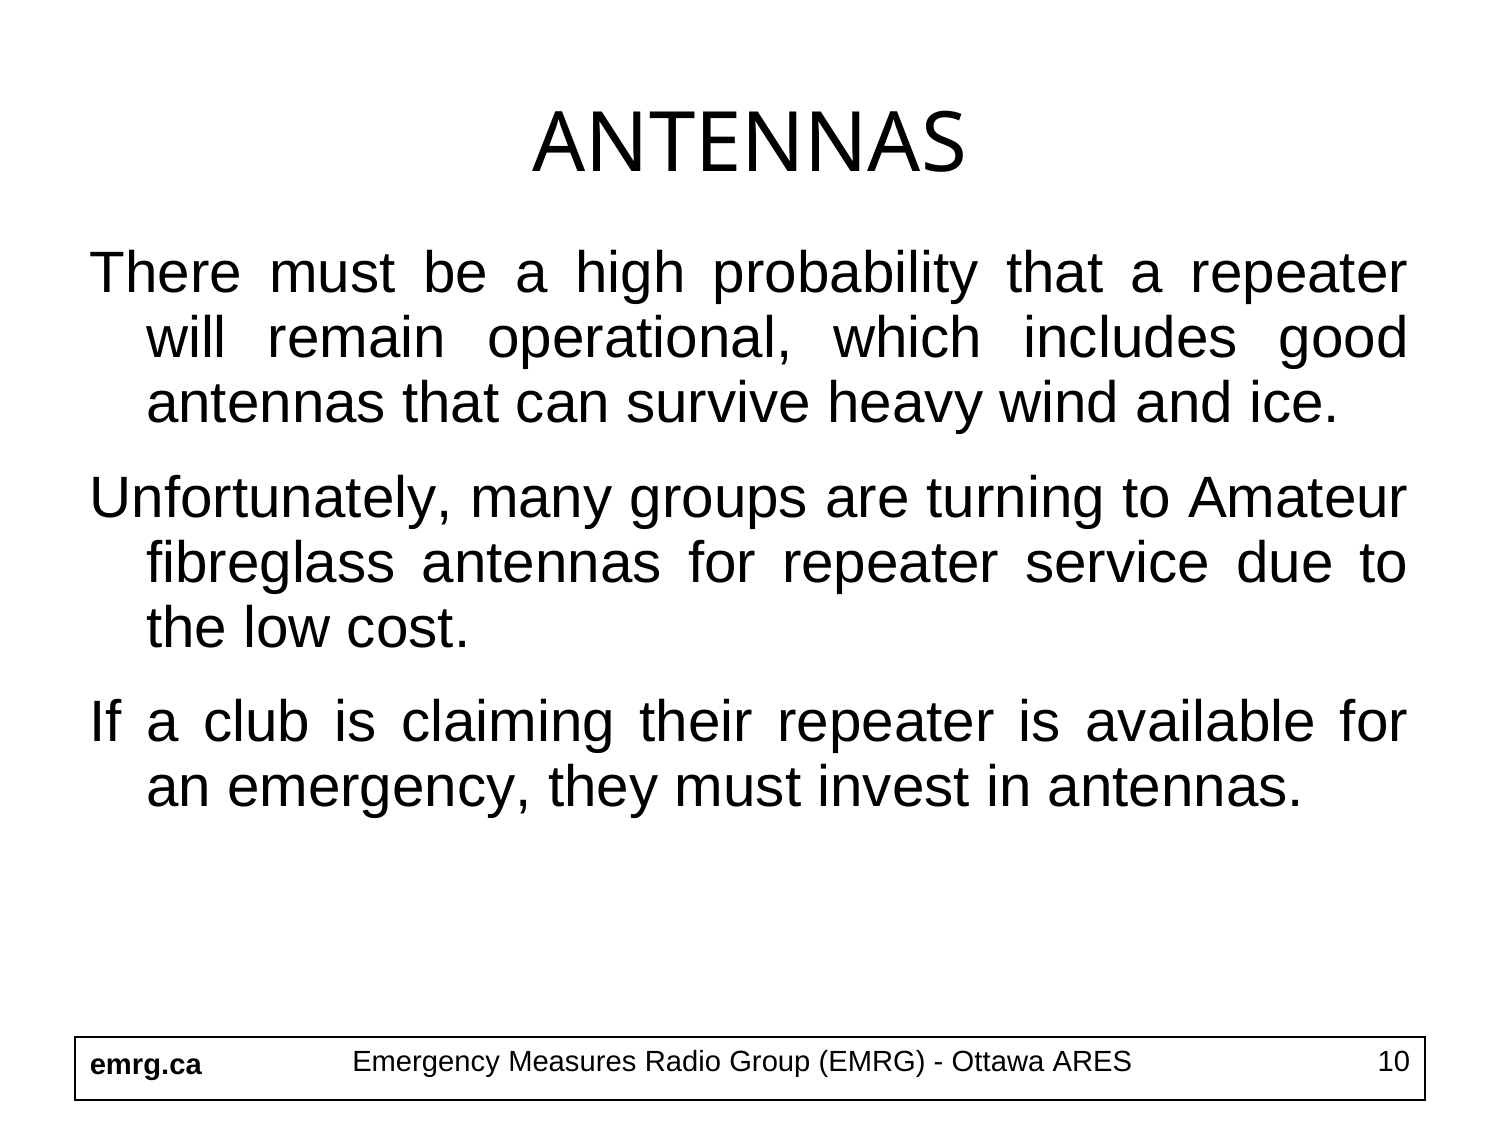

# ANTENNAS
There must be a high probability that a repeater will remain operational, which includes good antennas that can survive heavy wind and ice.
Unfortunately, many groups are turning to Amateur fibreglass antennas for repeater service due to the low cost.
If a club is claiming their repeater is available for an emergency, they must invest in antennas.
Emergency Measures Radio Group (EMRG) - Ottawa ARES
10